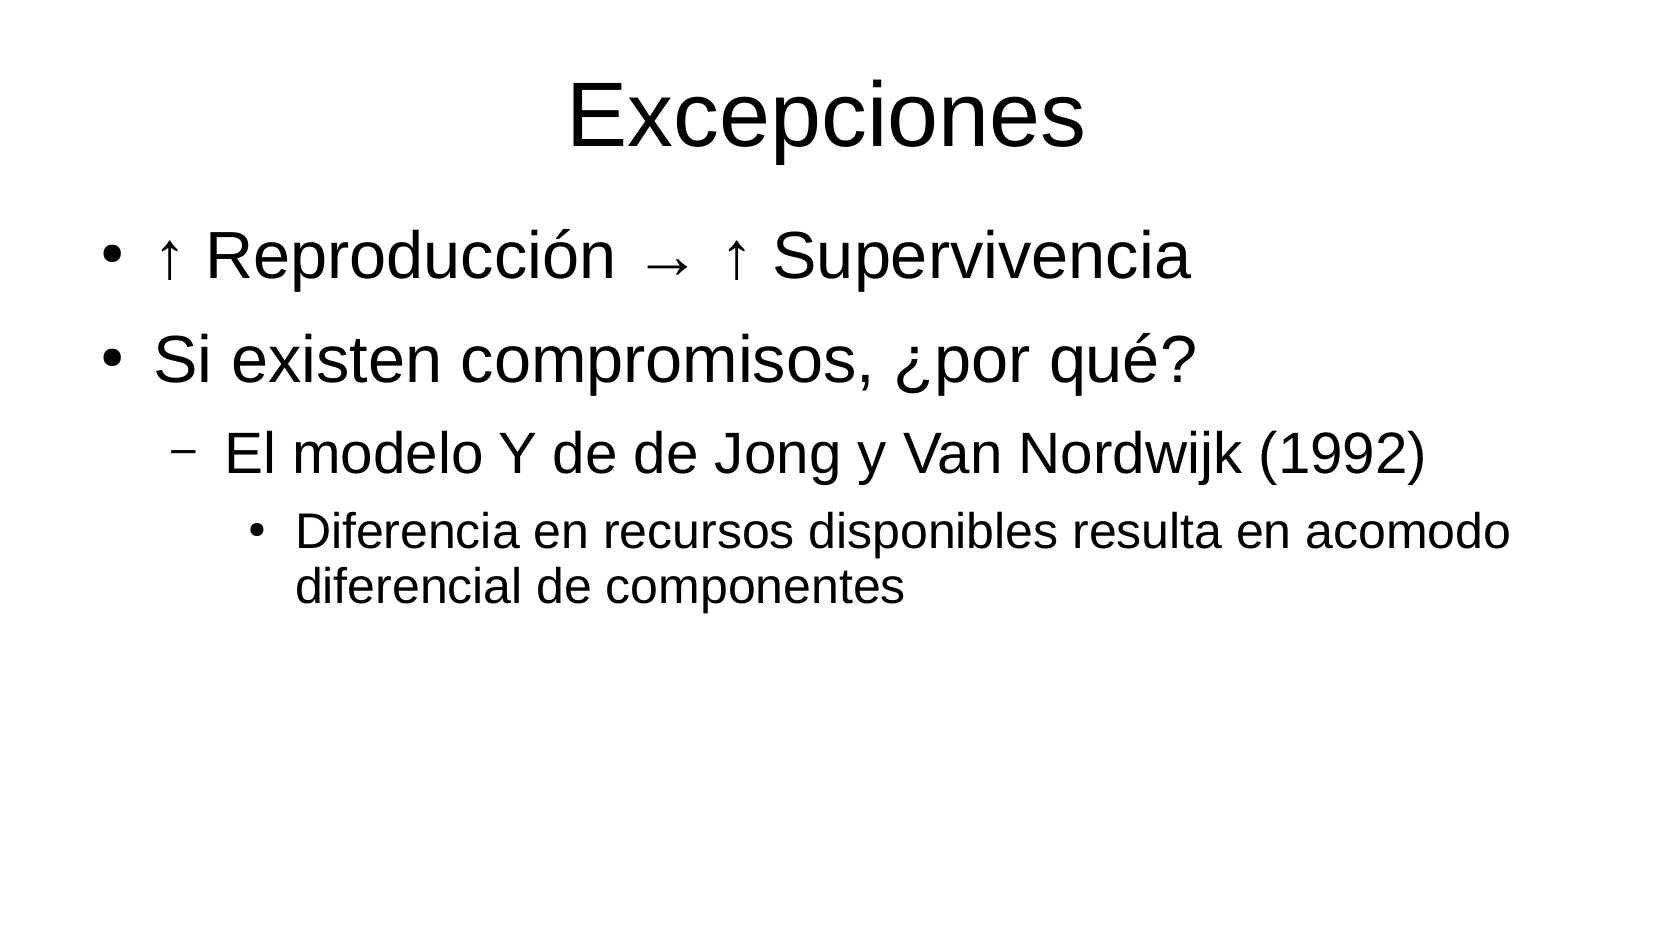

# Excepciones
↑ Reproducción → ↑ Supervivencia
Si existen compromisos, ¿por qué?
El modelo Y de de Jong y Van Nordwijk (1992)
Diferencia en recursos disponibles resulta en acomodo diferencial de componentes